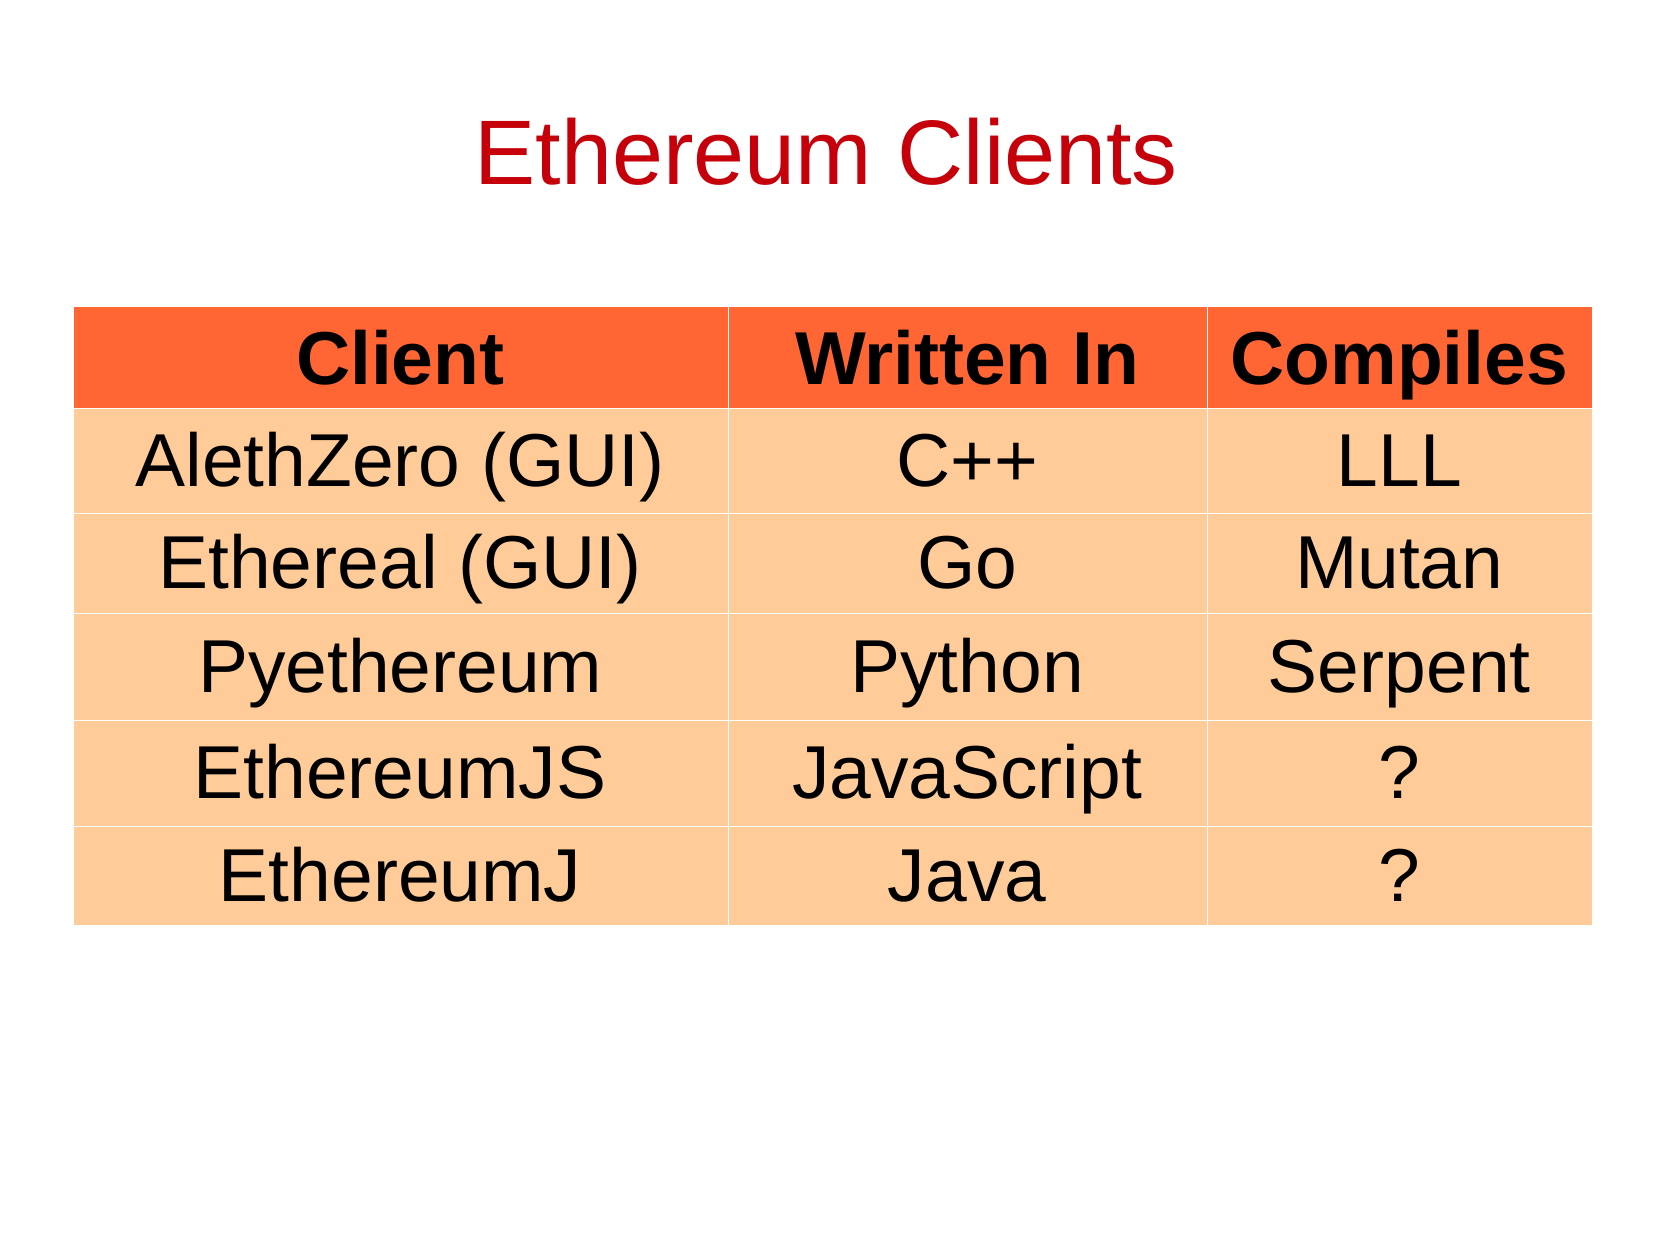

# Ethereum Clients
| Client | Written In | Compiles |
| --- | --- | --- |
| AlethZero (GUI) | C++ | LLL |
| Ethereal (GUI) | Go | Mutan |
| Pyethereum | Python | Serpent |
| EthereumJS | JavaScript | ? |
| EthereumJ | Java | ? |